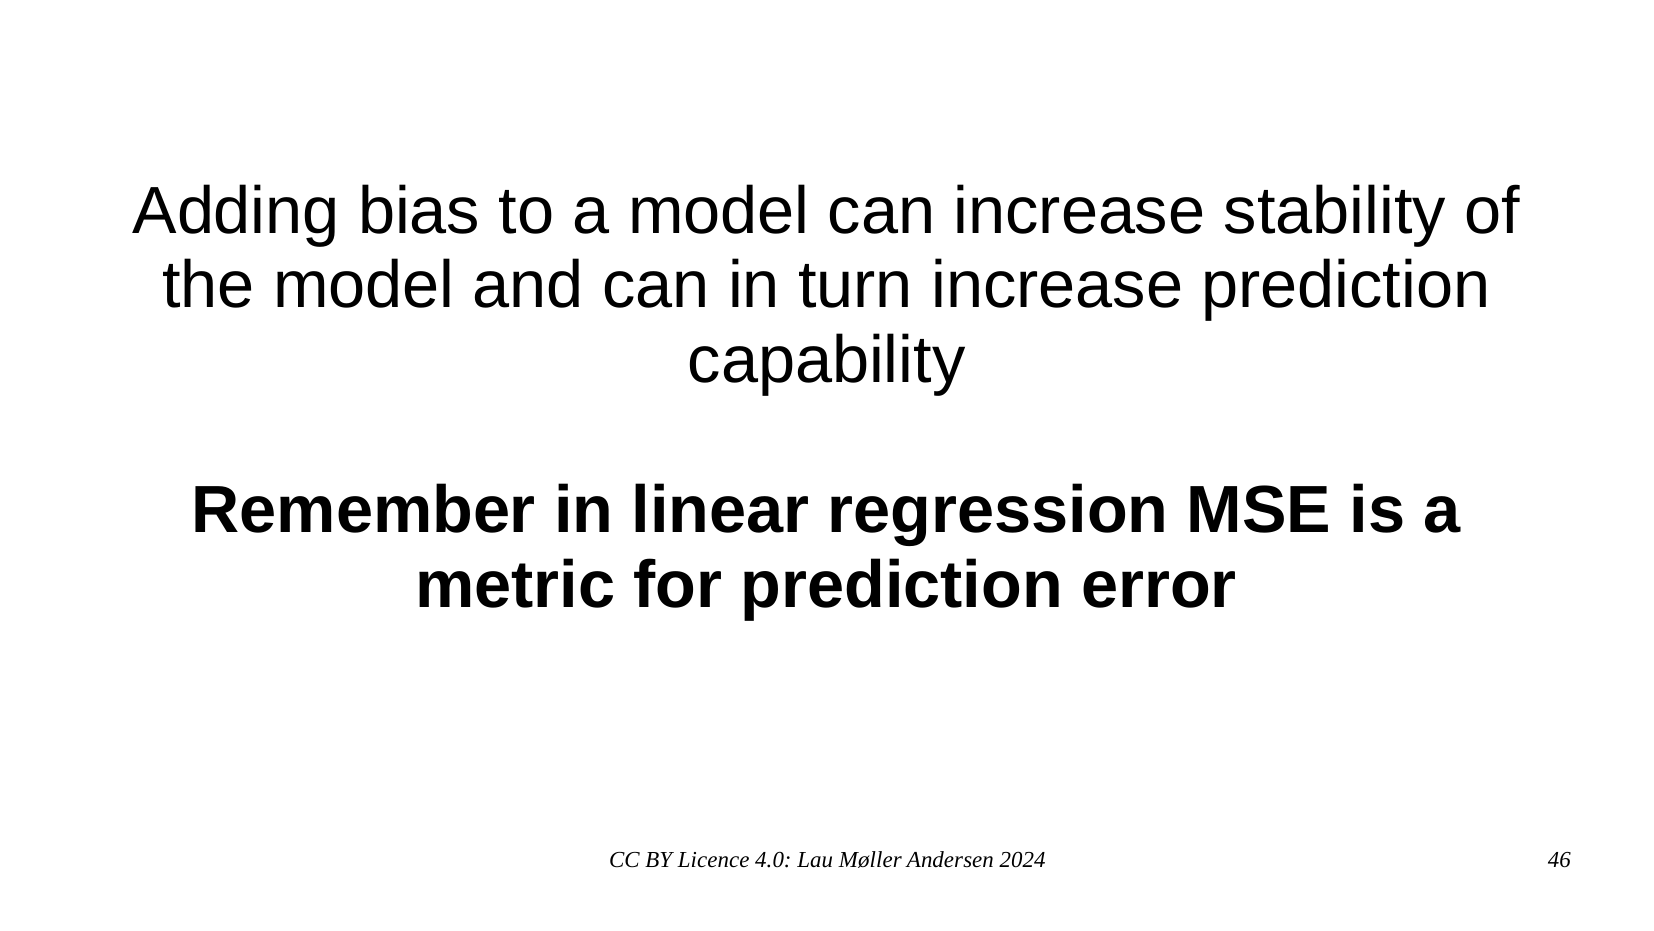

# Adding bias to a model can increase stability of the model and can in turn increase prediction capability
Remember in linear regression MSE is a metric for prediction error
CC BY Licence 4.0: Lau Møller Andersen 2024
46